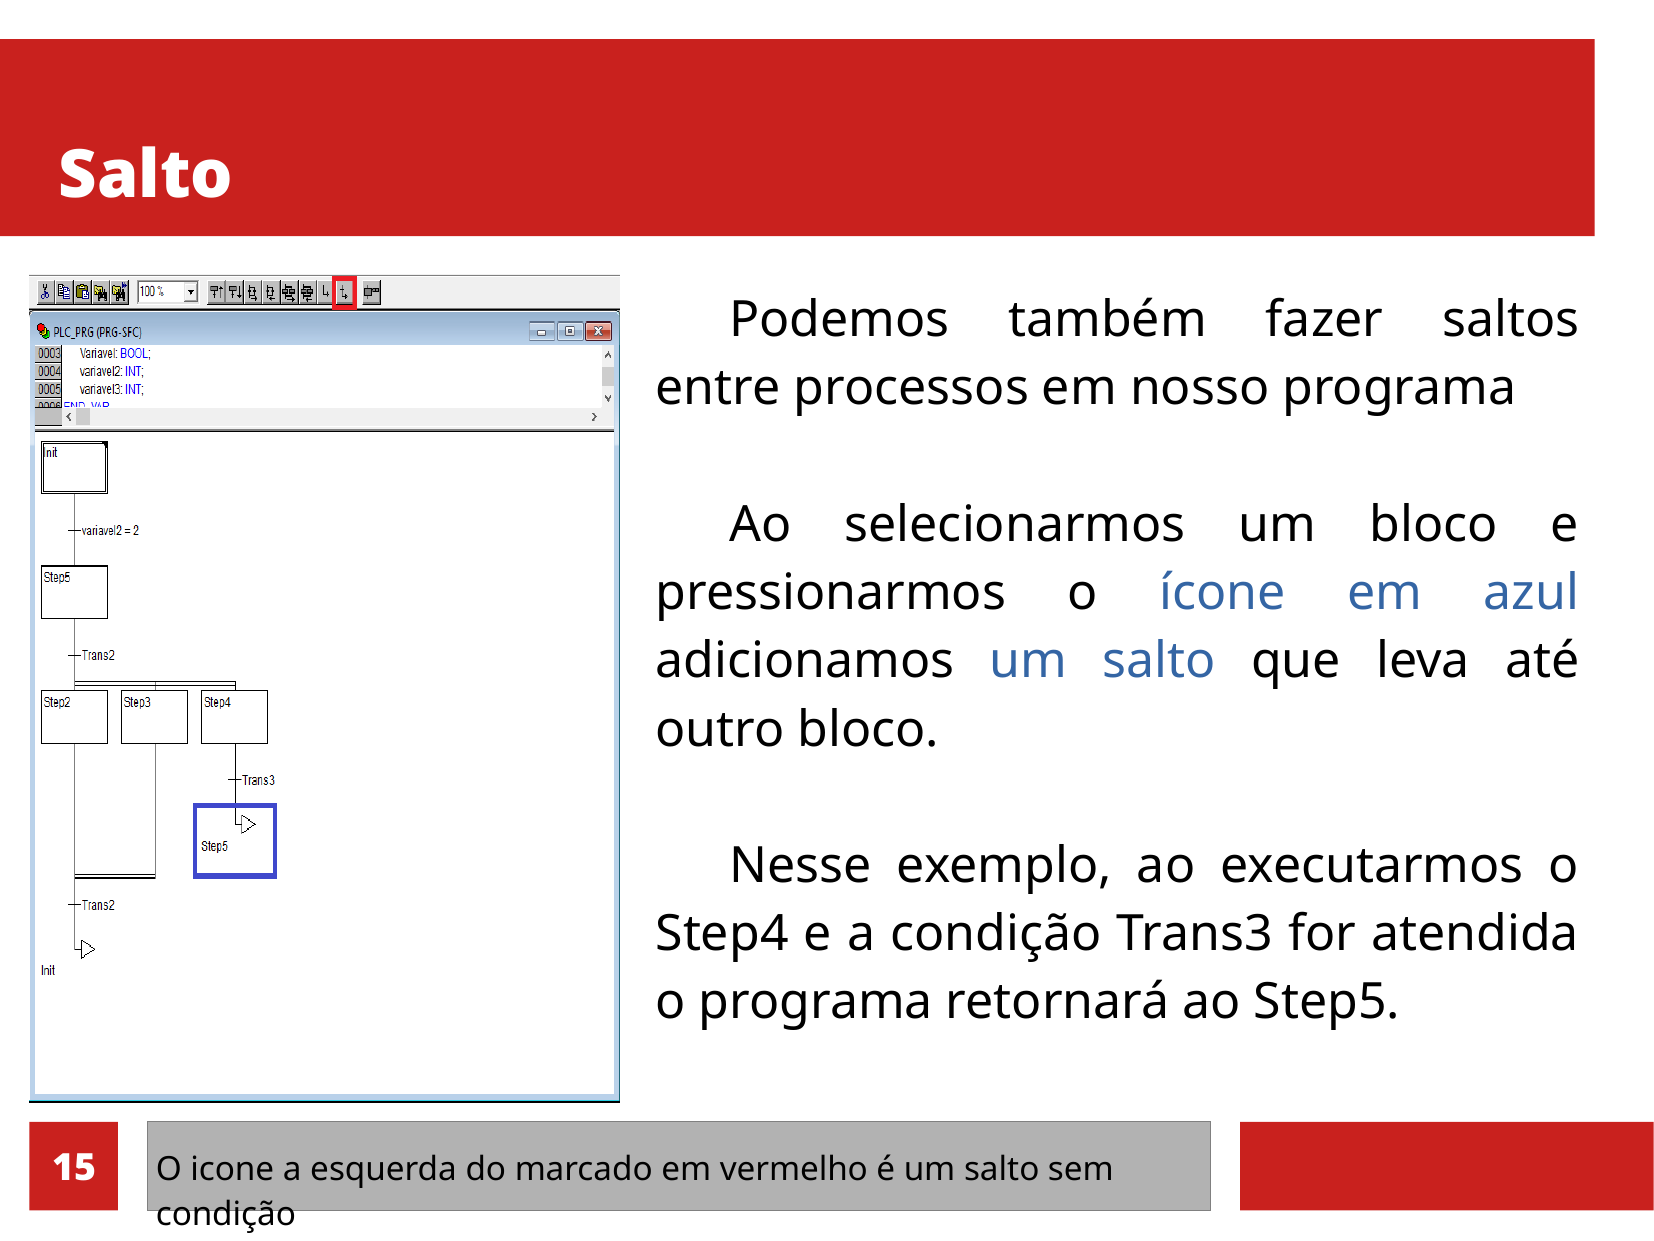

# Salto
	Podemos também fazer saltos entre processos em nosso programa
	Ao selecionarmos um bloco e pressionarmos o ícone em azul adicionamos um salto que leva até outro bloco.
	Nesse exemplo, ao executarmos o Step4 e a condição Trans3 for atendida o programa retornará ao Step5.
15
O icone a esquerda do marcado em vermelho é um salto sem condição